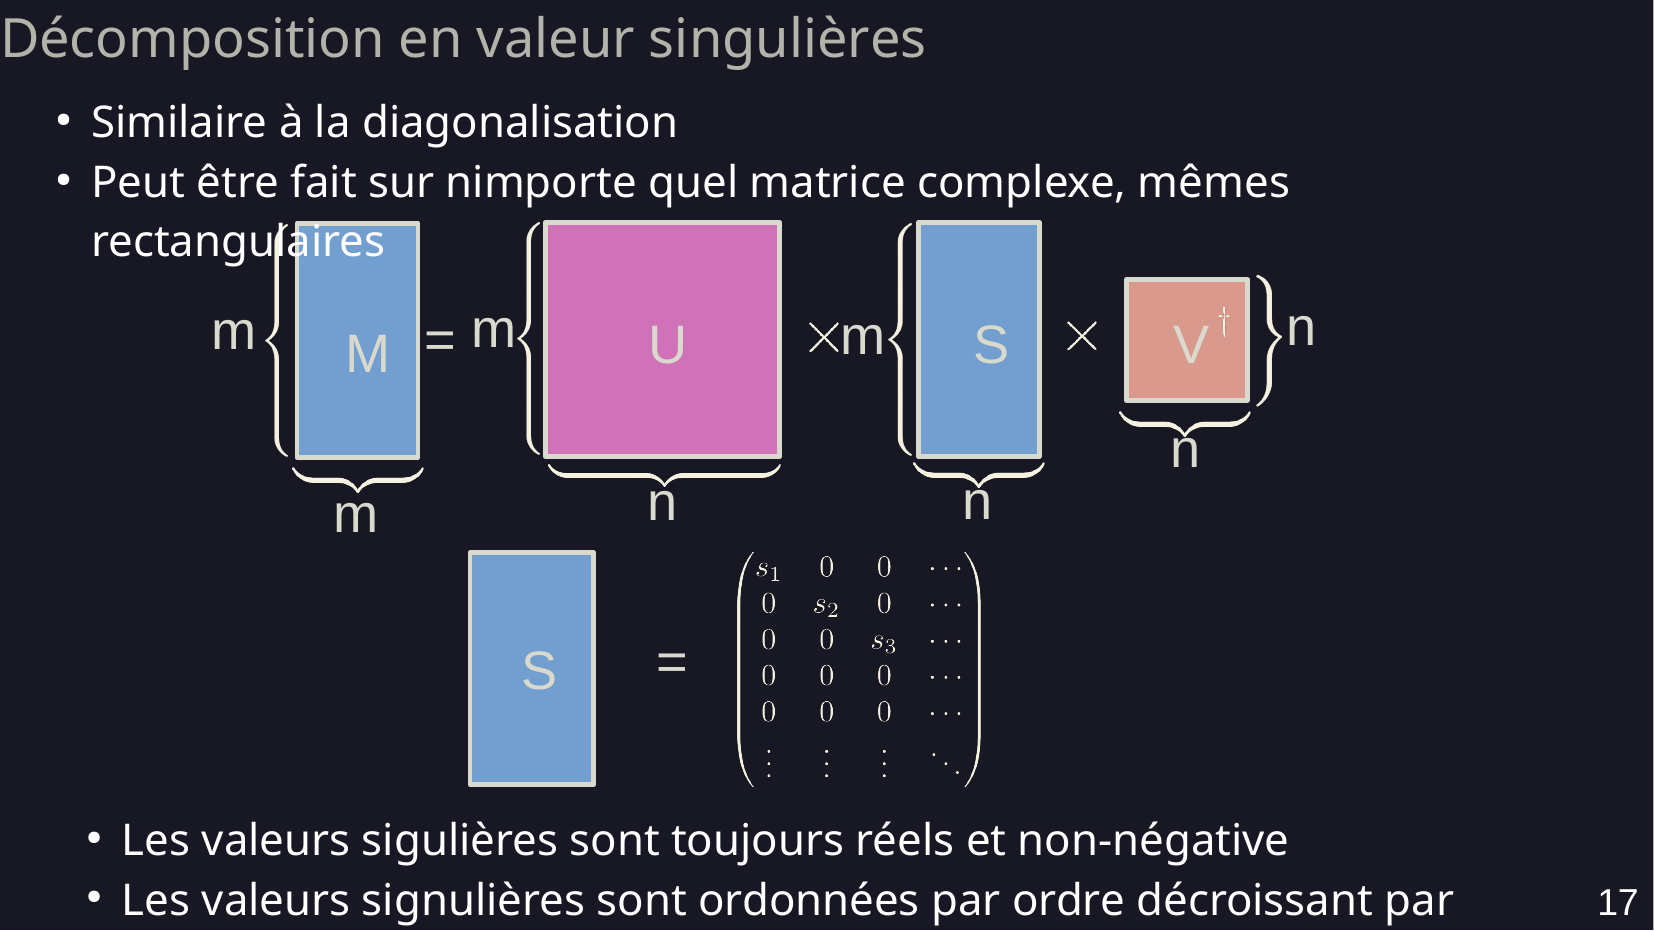

Décomposition en valeur singulières
Similaire à la diagonalisation
Peut être fait sur nimporte quel matrice complexe, mêmes rectangulaires
n
m
m
m
=
U
S
V
M
n
n
n
m
=
S
Les valeurs sigulières sont toujours réels et non-négative
Les valeurs signulières sont ordonnées par ordre décroissant par convention